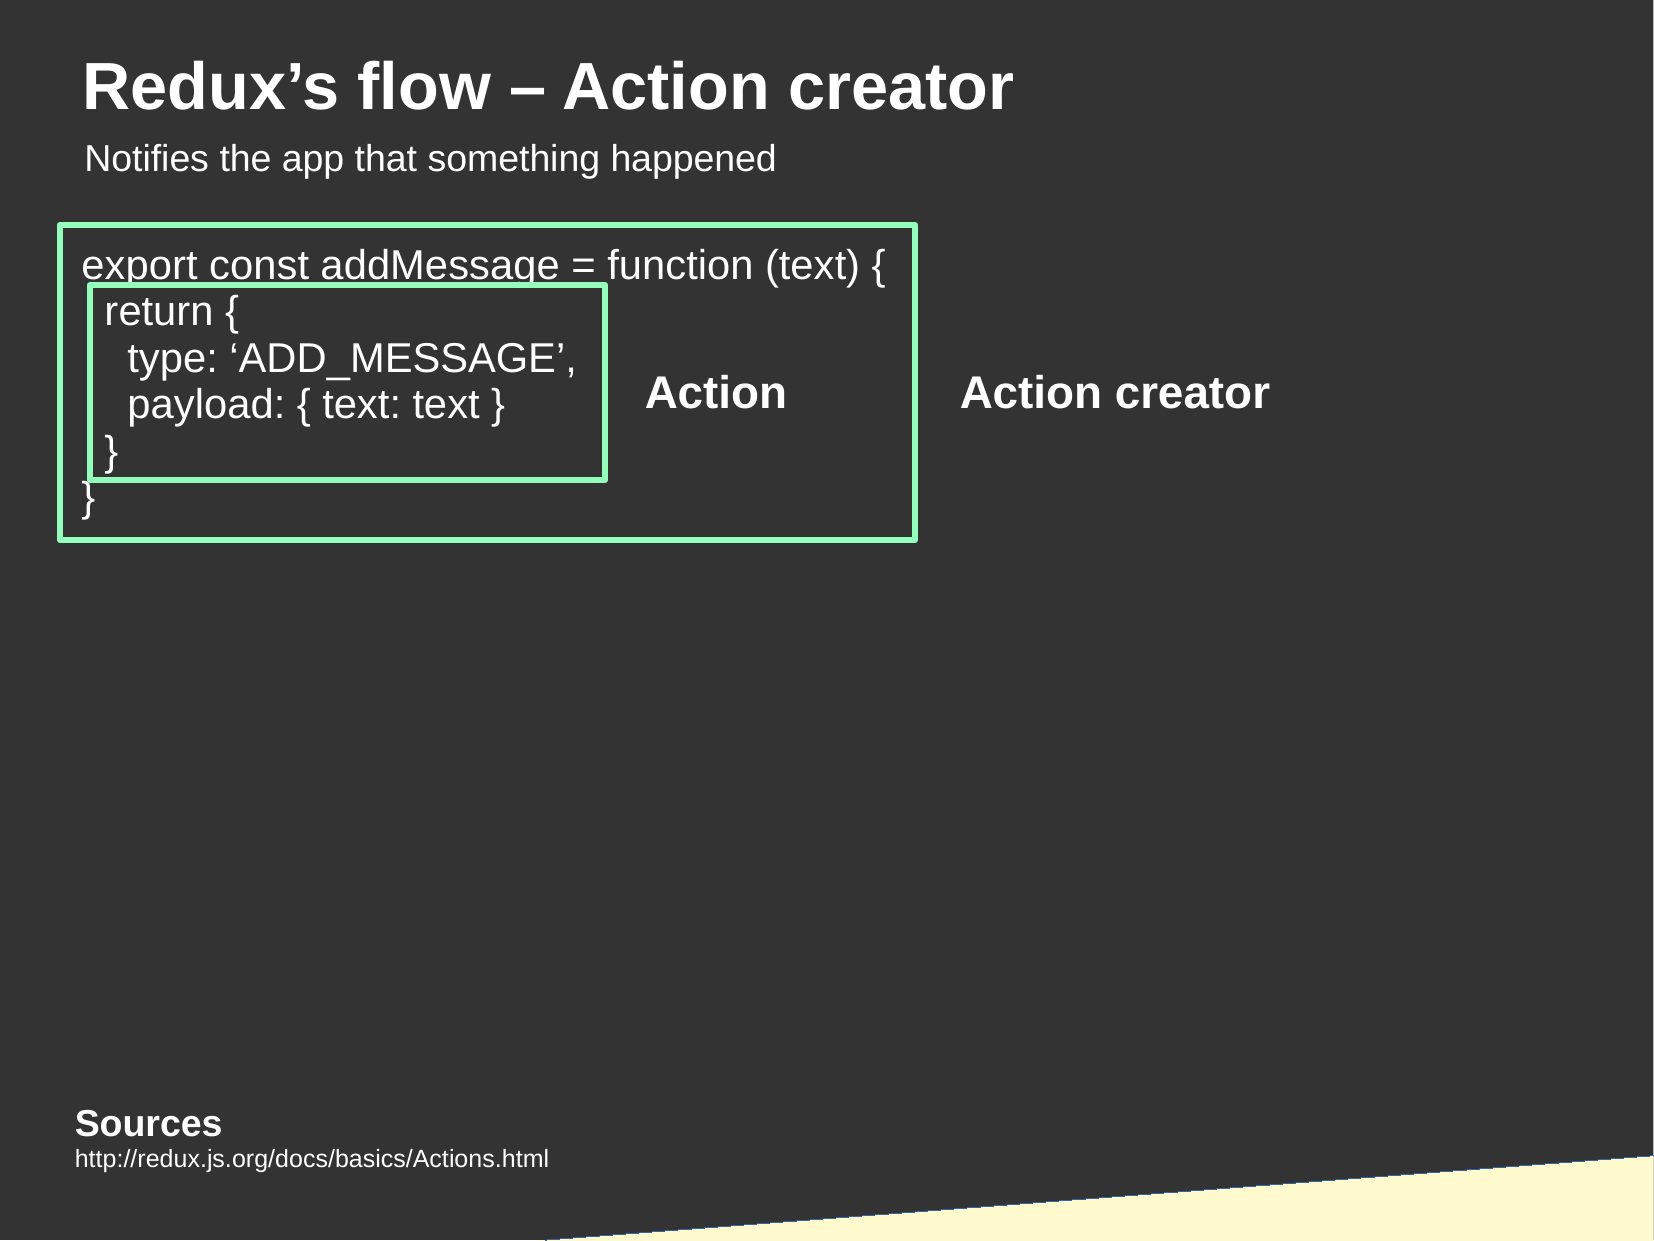

# Redux’s flow – Action creator
Notifies the app that something happened
export const addMessage = function (text) {
 return {
 type: ‘ADD_MESSAGE’,
 payload: { text: text }
 }
}
Action
Action creator
Sources
http://redux.js.org/docs/basics/Actions.html